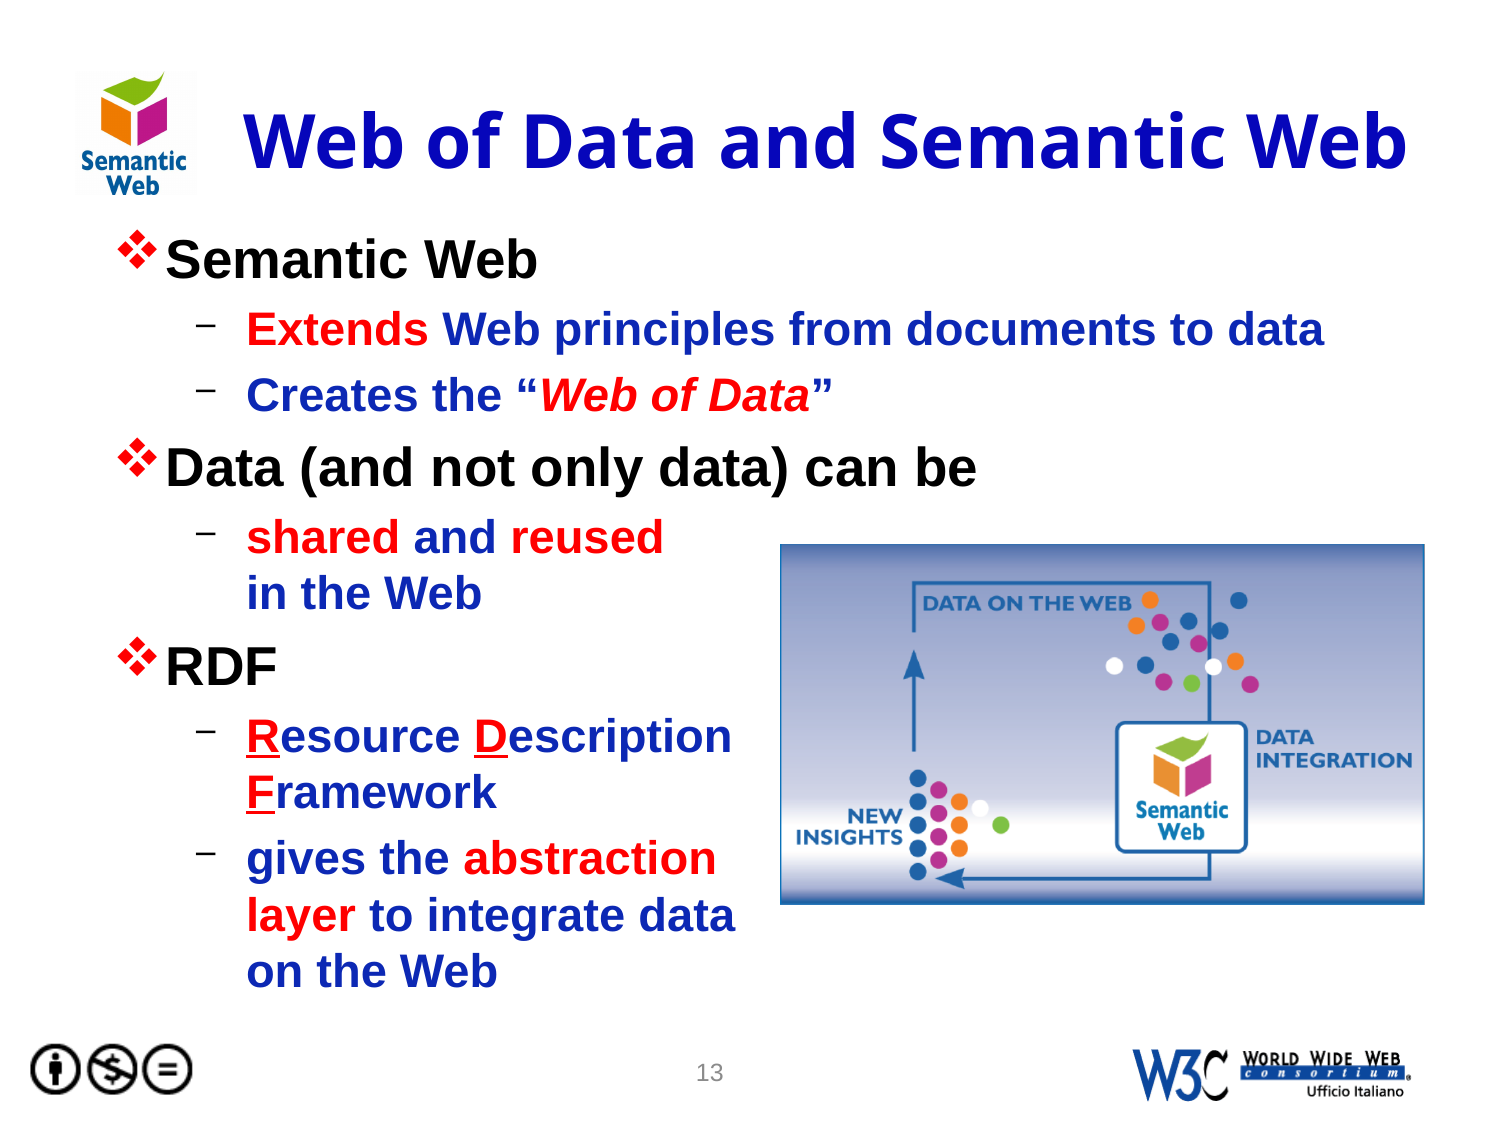

# Web of Data and Semantic Web
Semantic Web
Extends Web principles from documents to data
Creates the “Web of Data”
Data (and not only data) can be
shared and reused
in the Web
RDF
Resource Description
Framework
gives the abstraction
layer to integrate data
on the Web